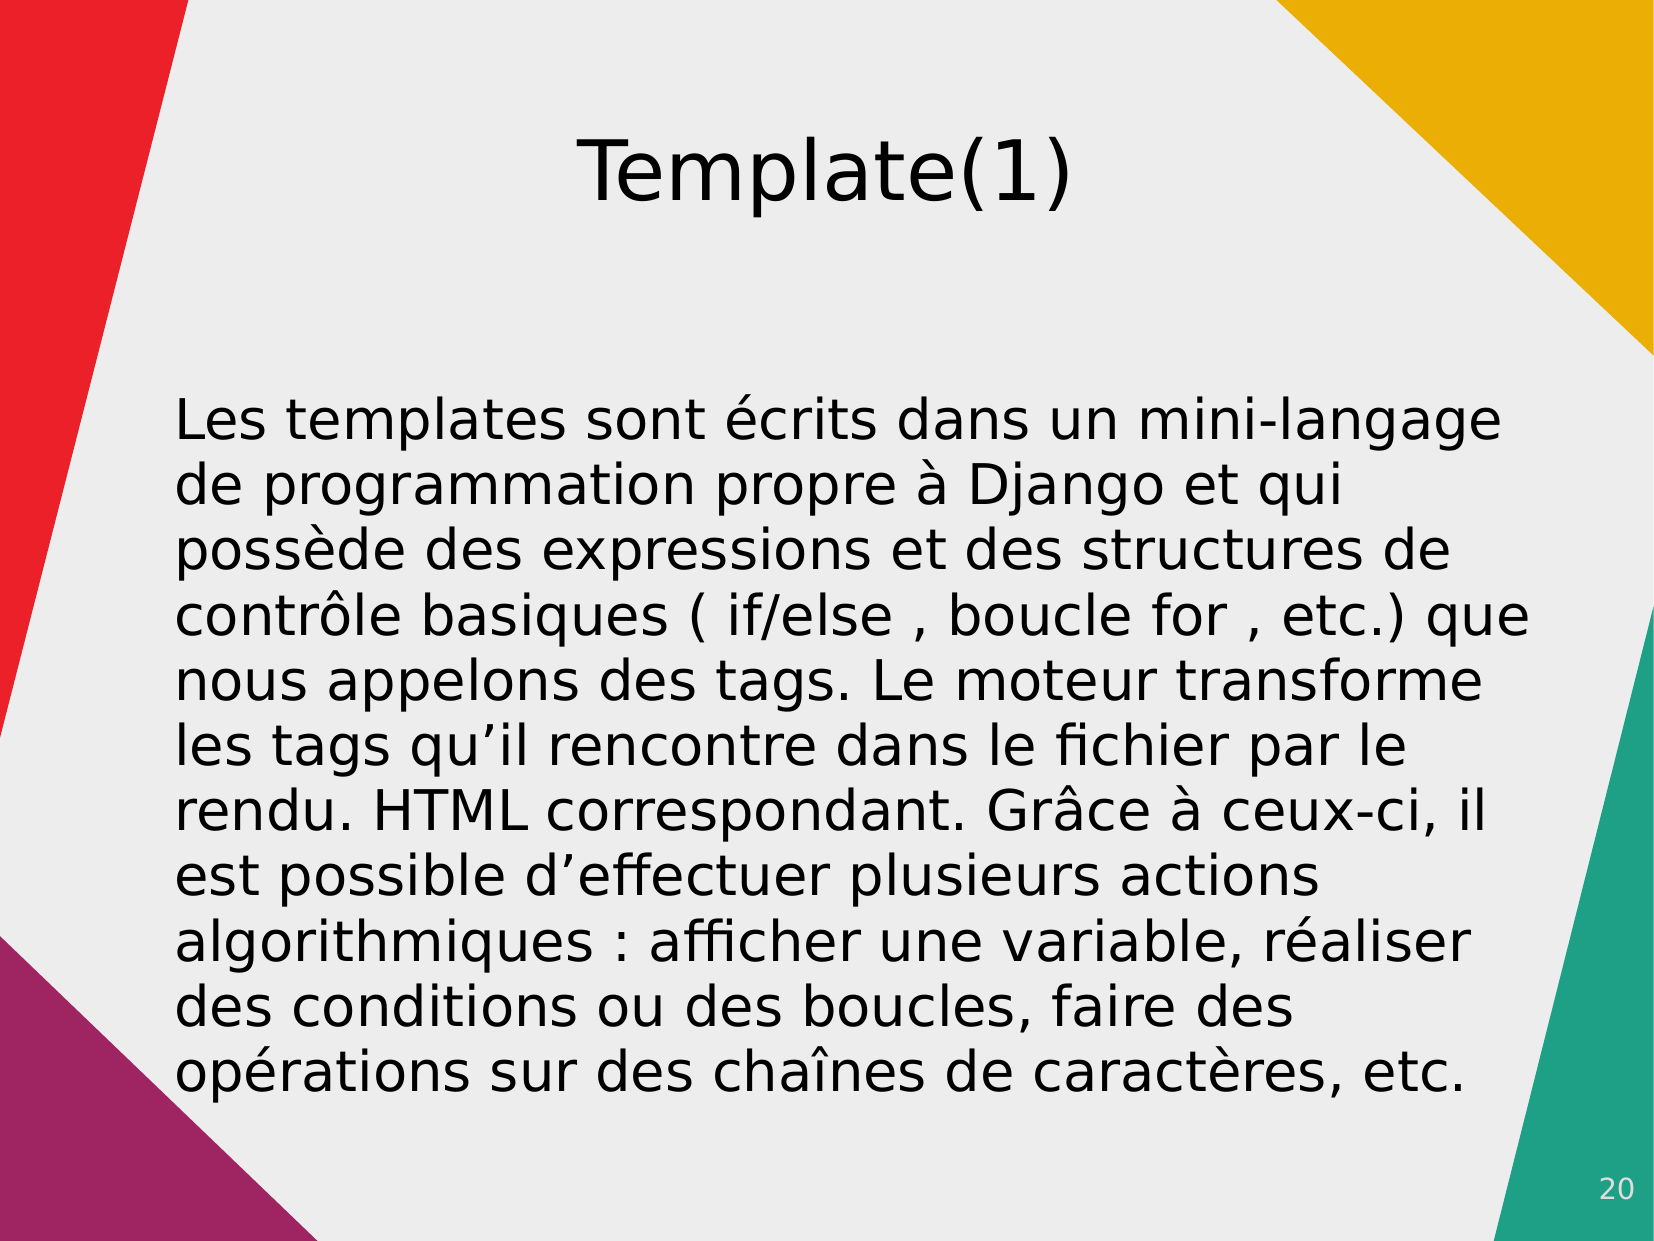

# Template(1)
Les templates sont écrits dans un mini-langage de programmation propre à Django et qui possède des expressions et des structures de contrôle basiques ( if/else , boucle for , etc.) que nous appelons des tags. Le moteur transforme les tags qu’il rencontre dans le fichier par le rendu. HTML correspondant. Grâce à ceux-ci, il est possible d’effectuer plusieurs actions algorithmiques : aﬃcher une variable, réaliser des conditions ou des boucles, faire des opérations sur des chaînes de caractères, etc.
20